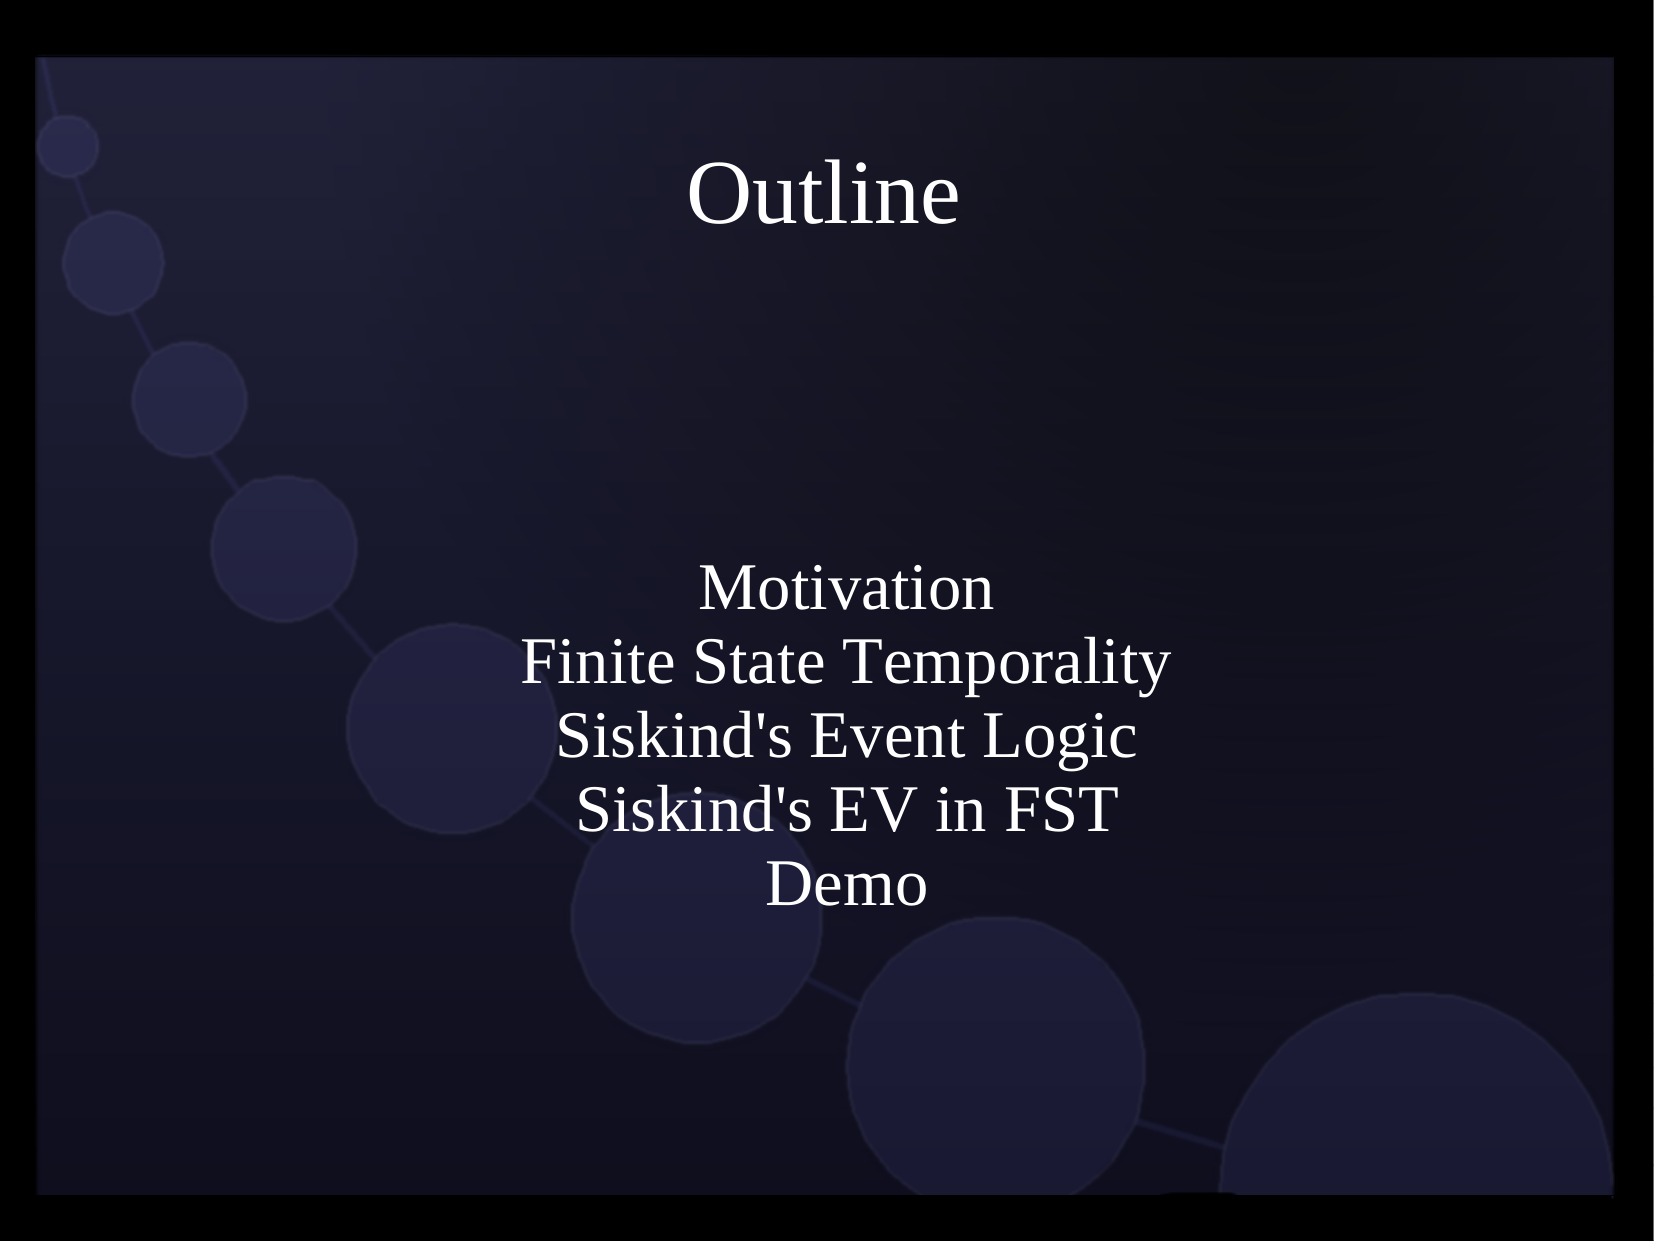

# Outline
Motivation
Finite State Temporality
Siskind's Event Logic
Siskind's EV in FST
Demo